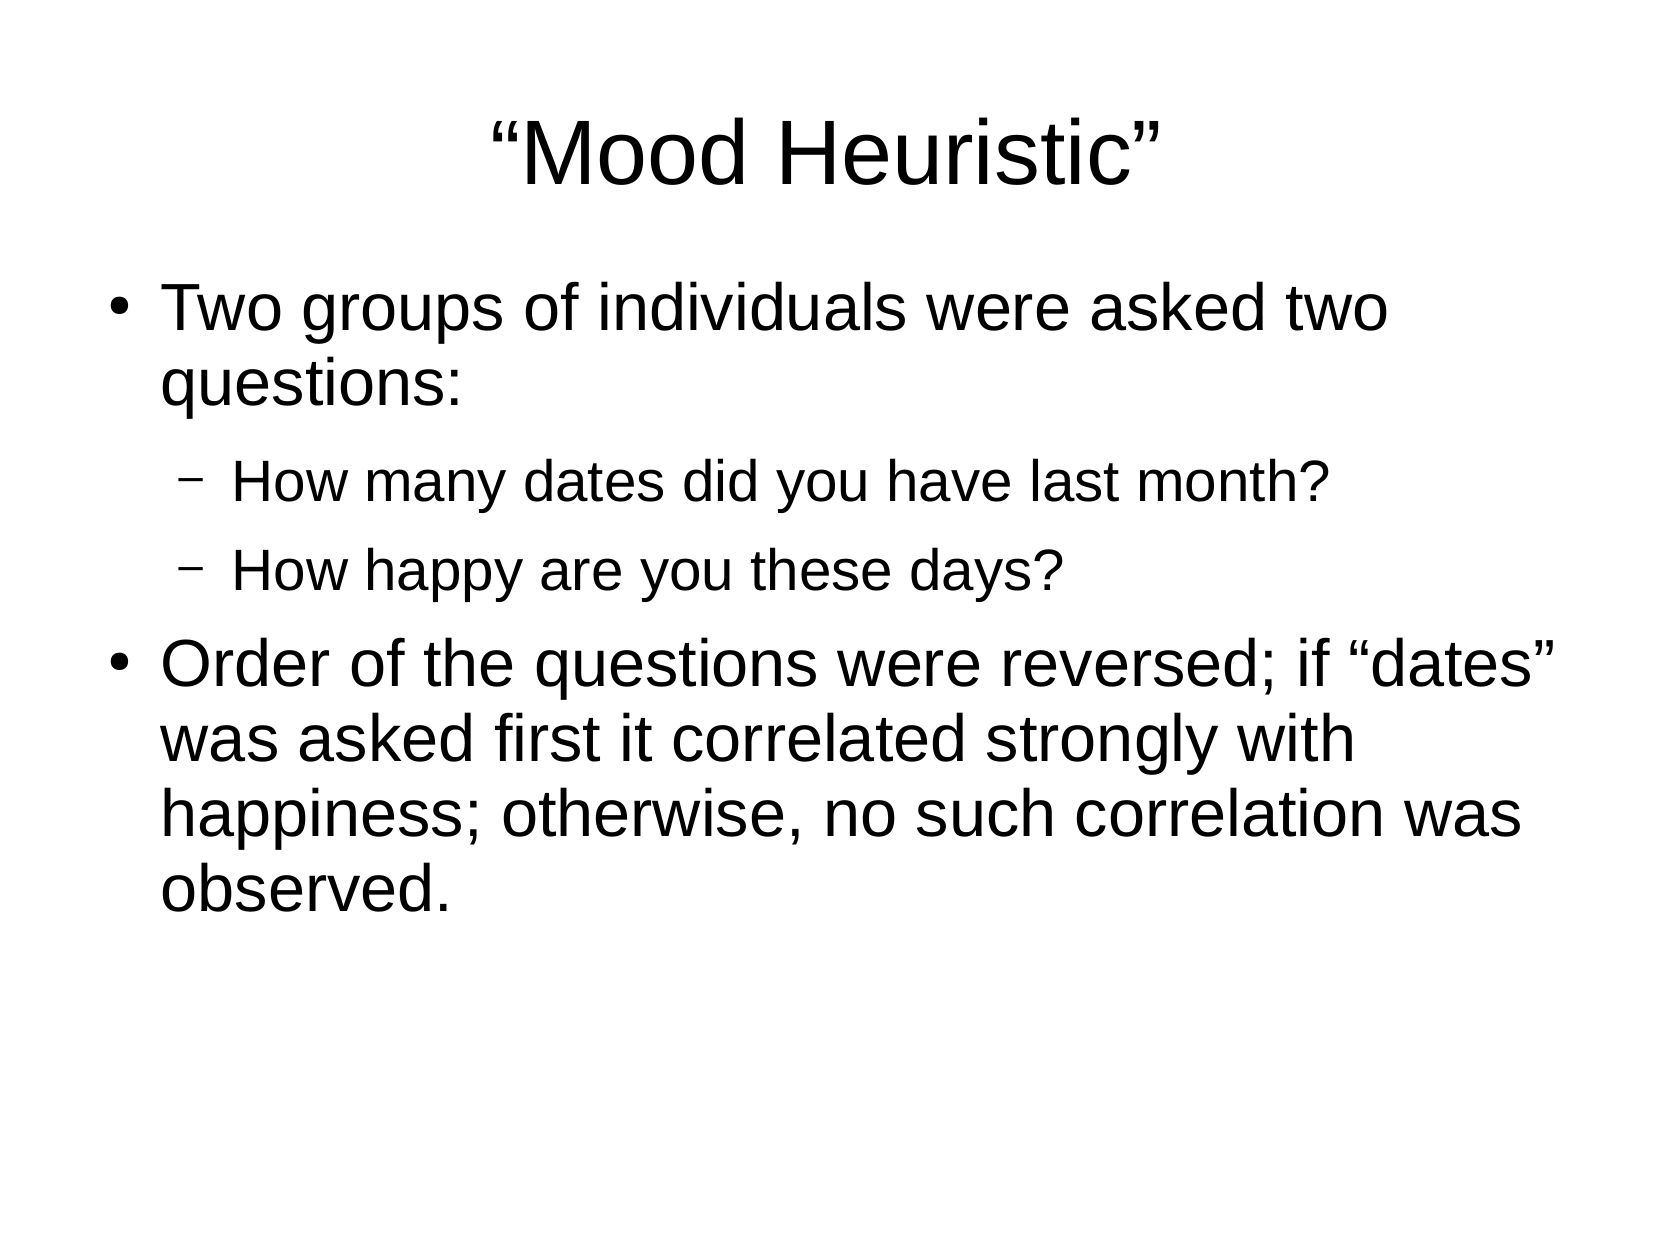

# “Mood Heuristic”
Two groups of individuals were asked two questions:
How many dates did you have last month?
How happy are you these days?
Order of the questions were reversed; if “dates” was asked first it correlated strongly with happiness; otherwise, no such correlation was observed.